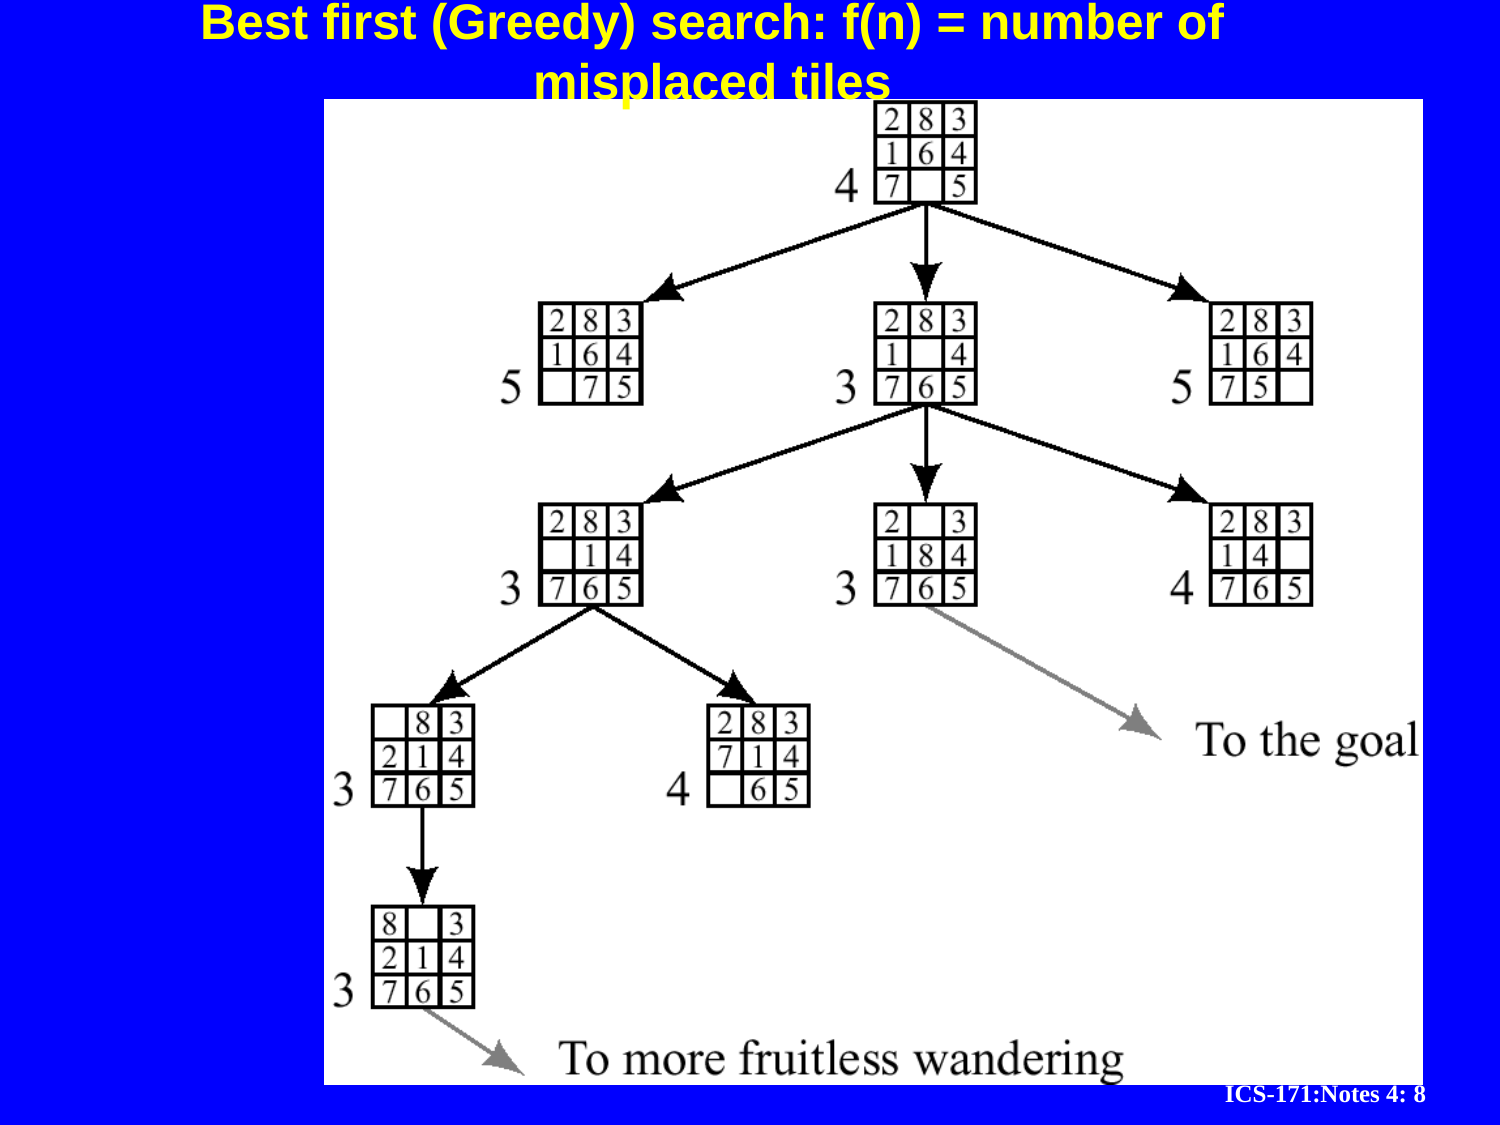

# Best first (Greedy) search: f(n) = number of misplaced tiles